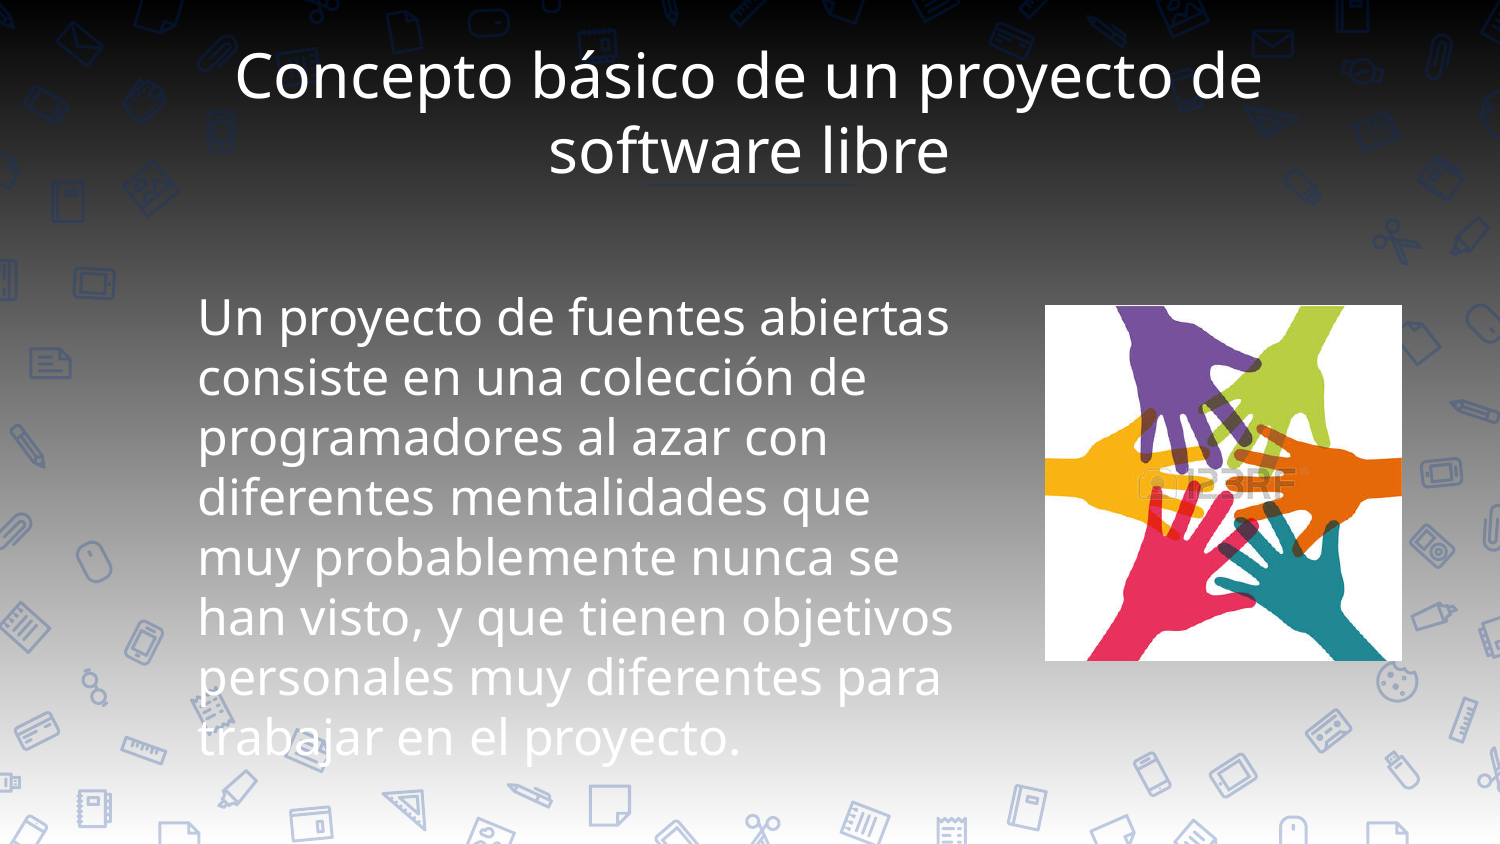

# Concepto básico de un proyecto de software libre
Un proyecto de fuentes abiertas consiste en una colección de programadores al azar con diferentes mentalidades que muy probablemente nunca se han visto, y que tienen objetivos personales muy diferentes para trabajar en el proyecto.